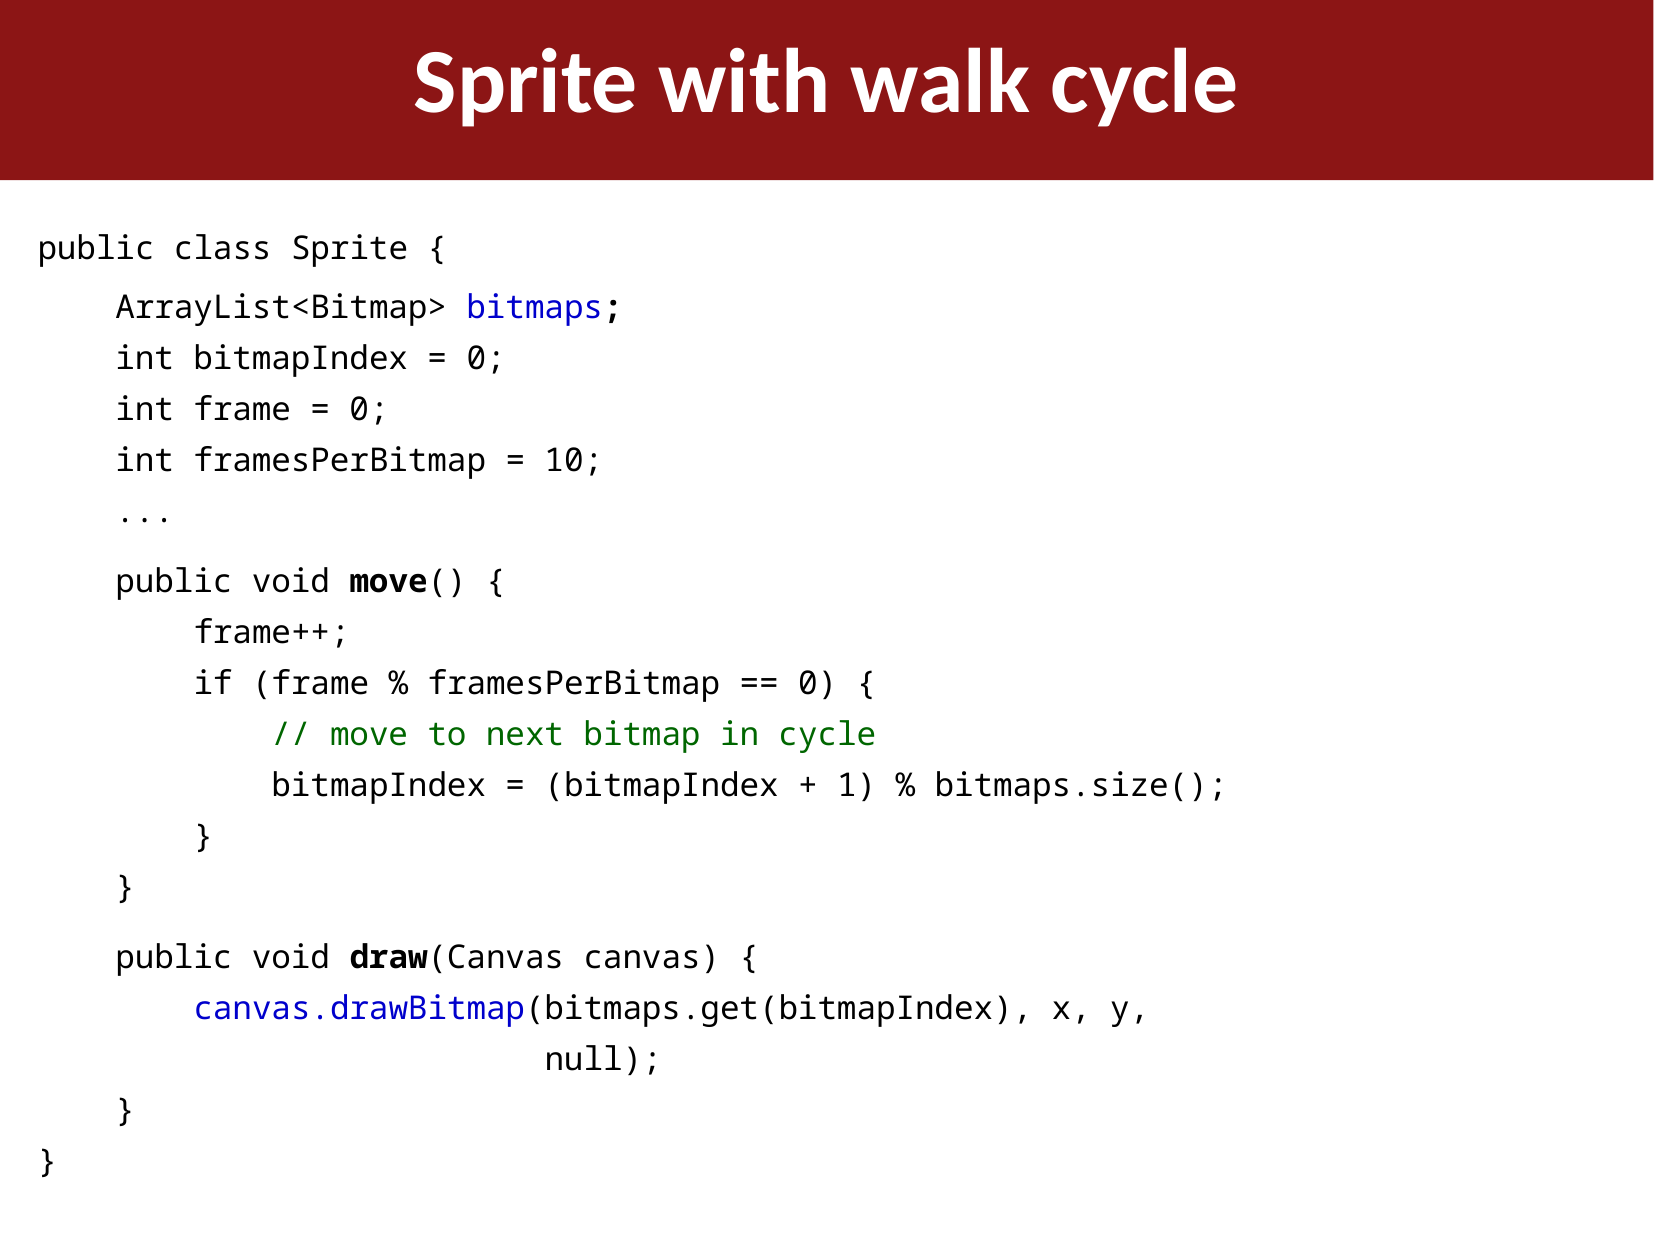

# Sprite with walk cycle
public class Sprite {
 ArrayList<Bitmap> bitmaps;
 int bitmapIndex = 0;
 int frame = 0;
 int framesPerBitmap = 10;
 ...
 public void move() {
 frame++;
 if (frame % framesPerBitmap == 0) {
 // move to next bitmap in cycle
 bitmapIndex = (bitmapIndex + 1) % bitmaps.size();
 }
 }
 public void draw(Canvas canvas) {
 canvas.drawBitmap(bitmaps.get(bitmapIndex), x, y,
 null);
 }
}